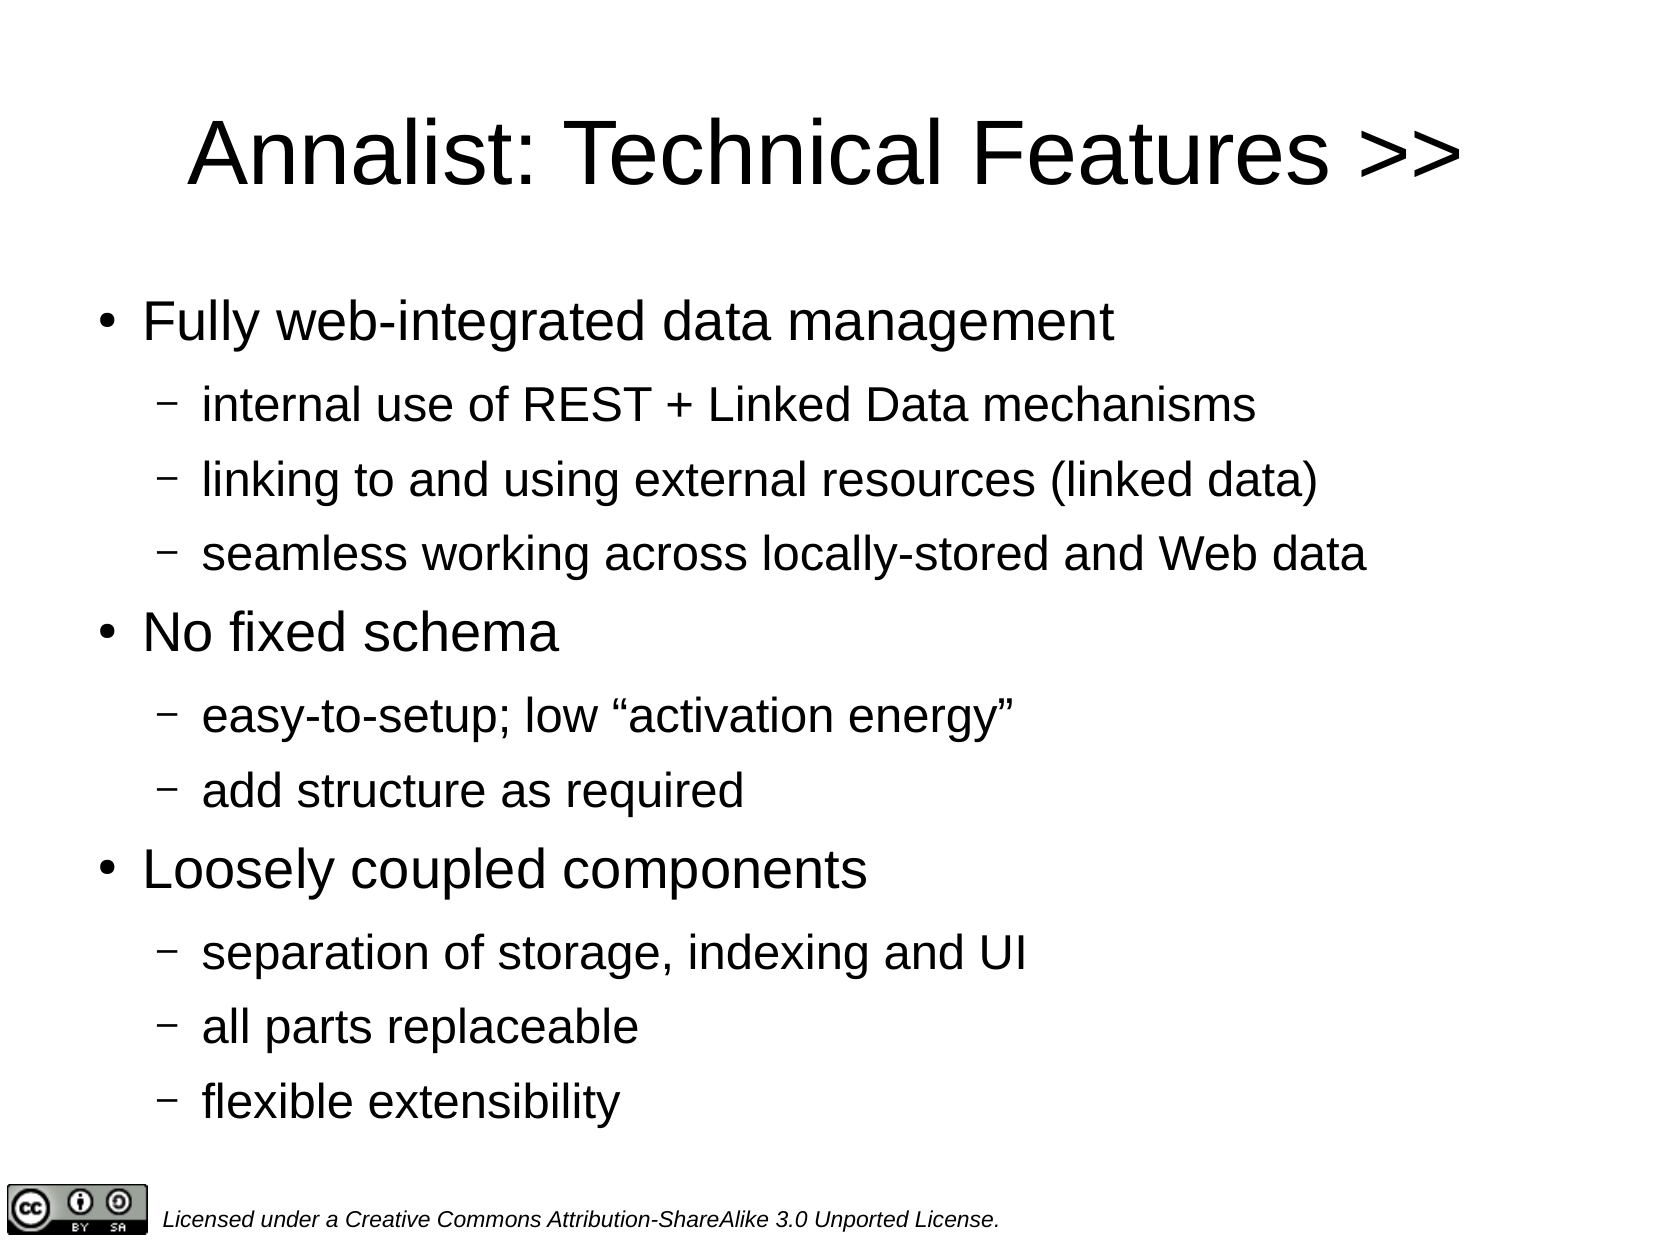

# Annalist: Technical Features >>
Fully web-integrated data management
internal use of REST + Linked Data mechanisms
linking to and using external resources (linked data)
seamless working across locally-stored and Web data
No fixed schema
easy-to-setup; low “activation energy”
add structure as required
Loosely coupled components
separation of storage, indexing and UI
all parts replaceable
flexible extensibility